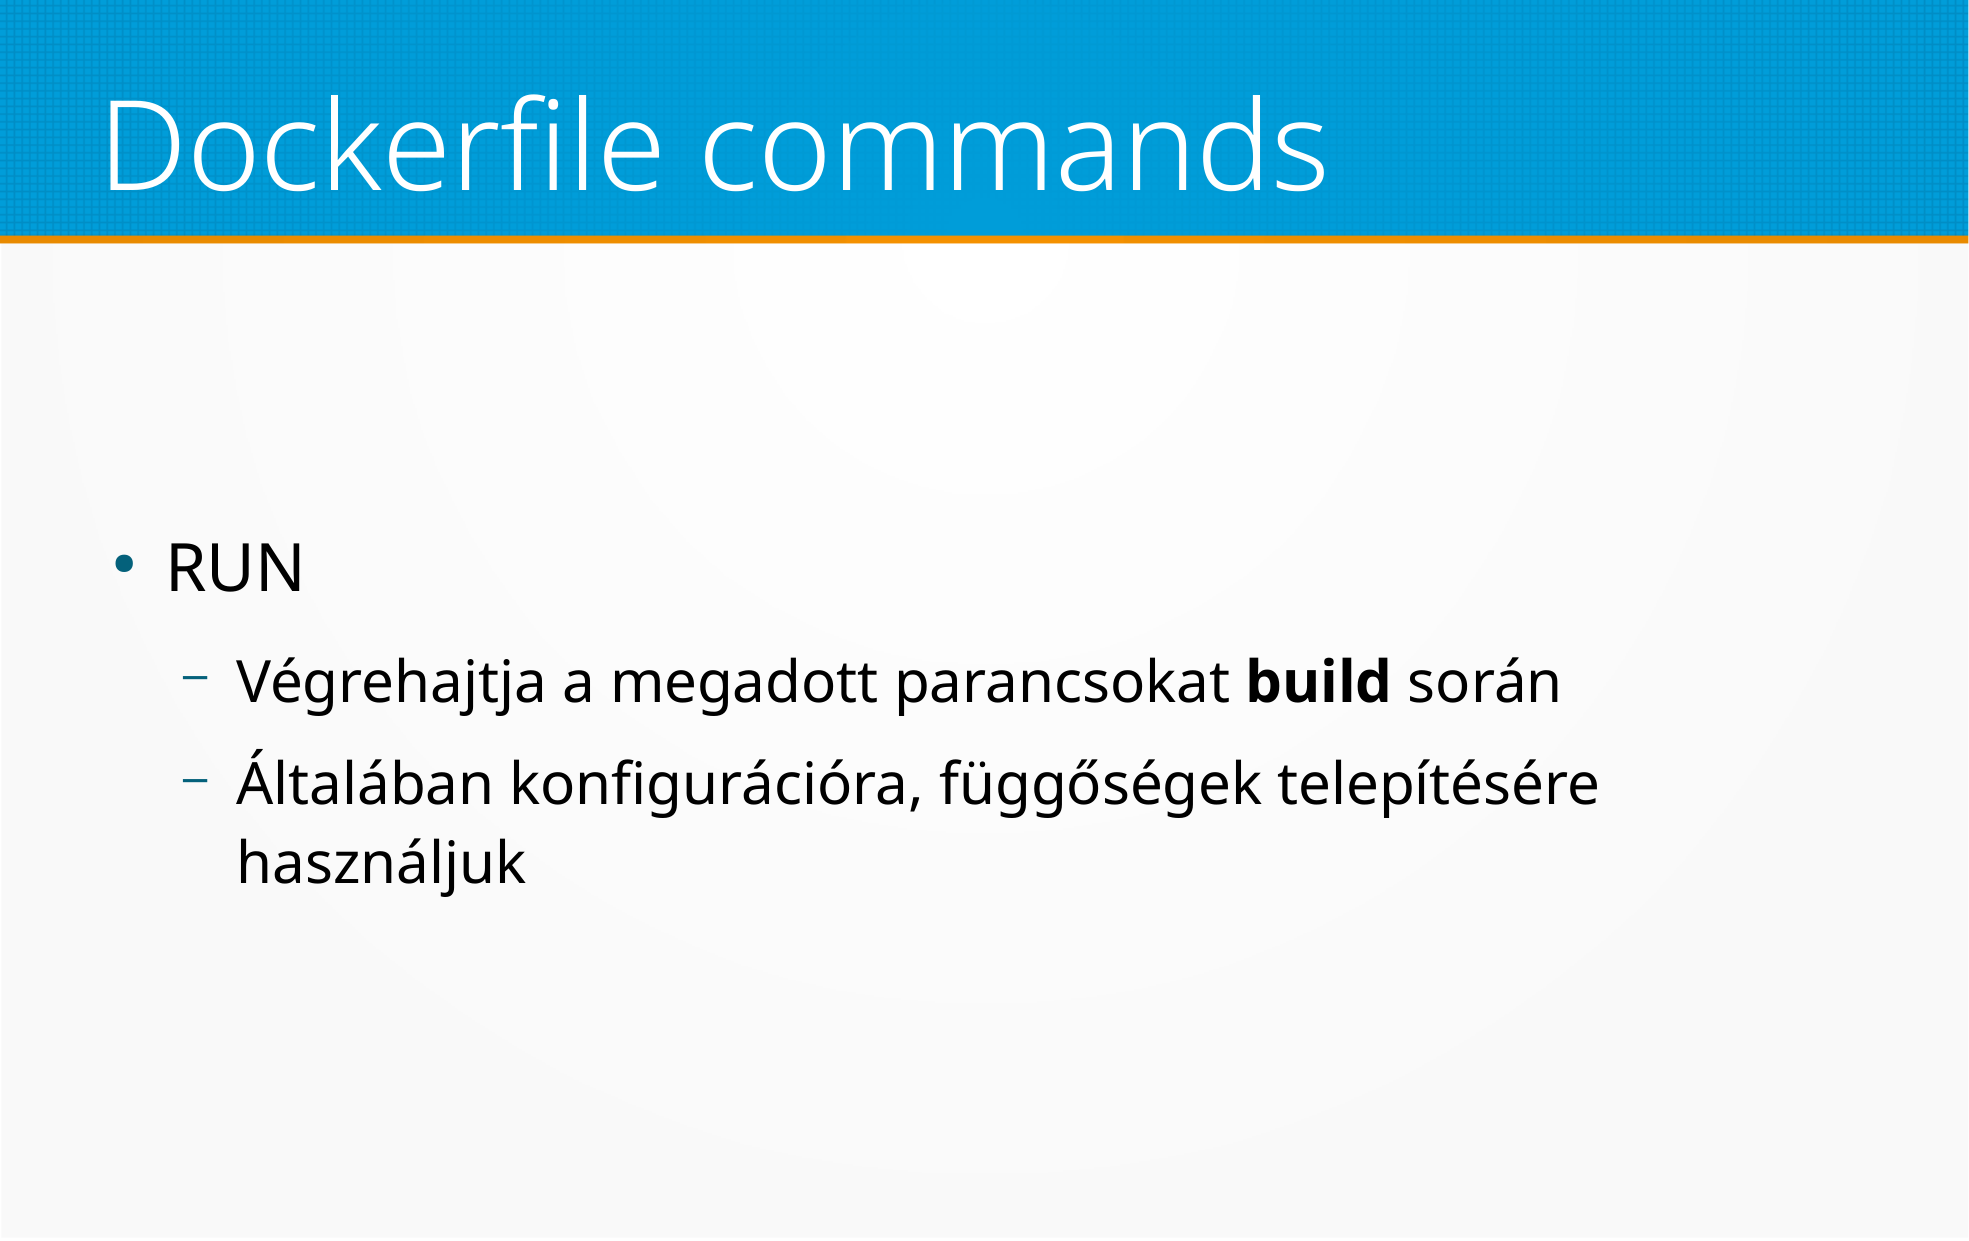

# Dockerfile commands
RUN
Végrehajtja a megadott parancsokat build során
Általában konfigurációra, függőségek telepítésére használjuk